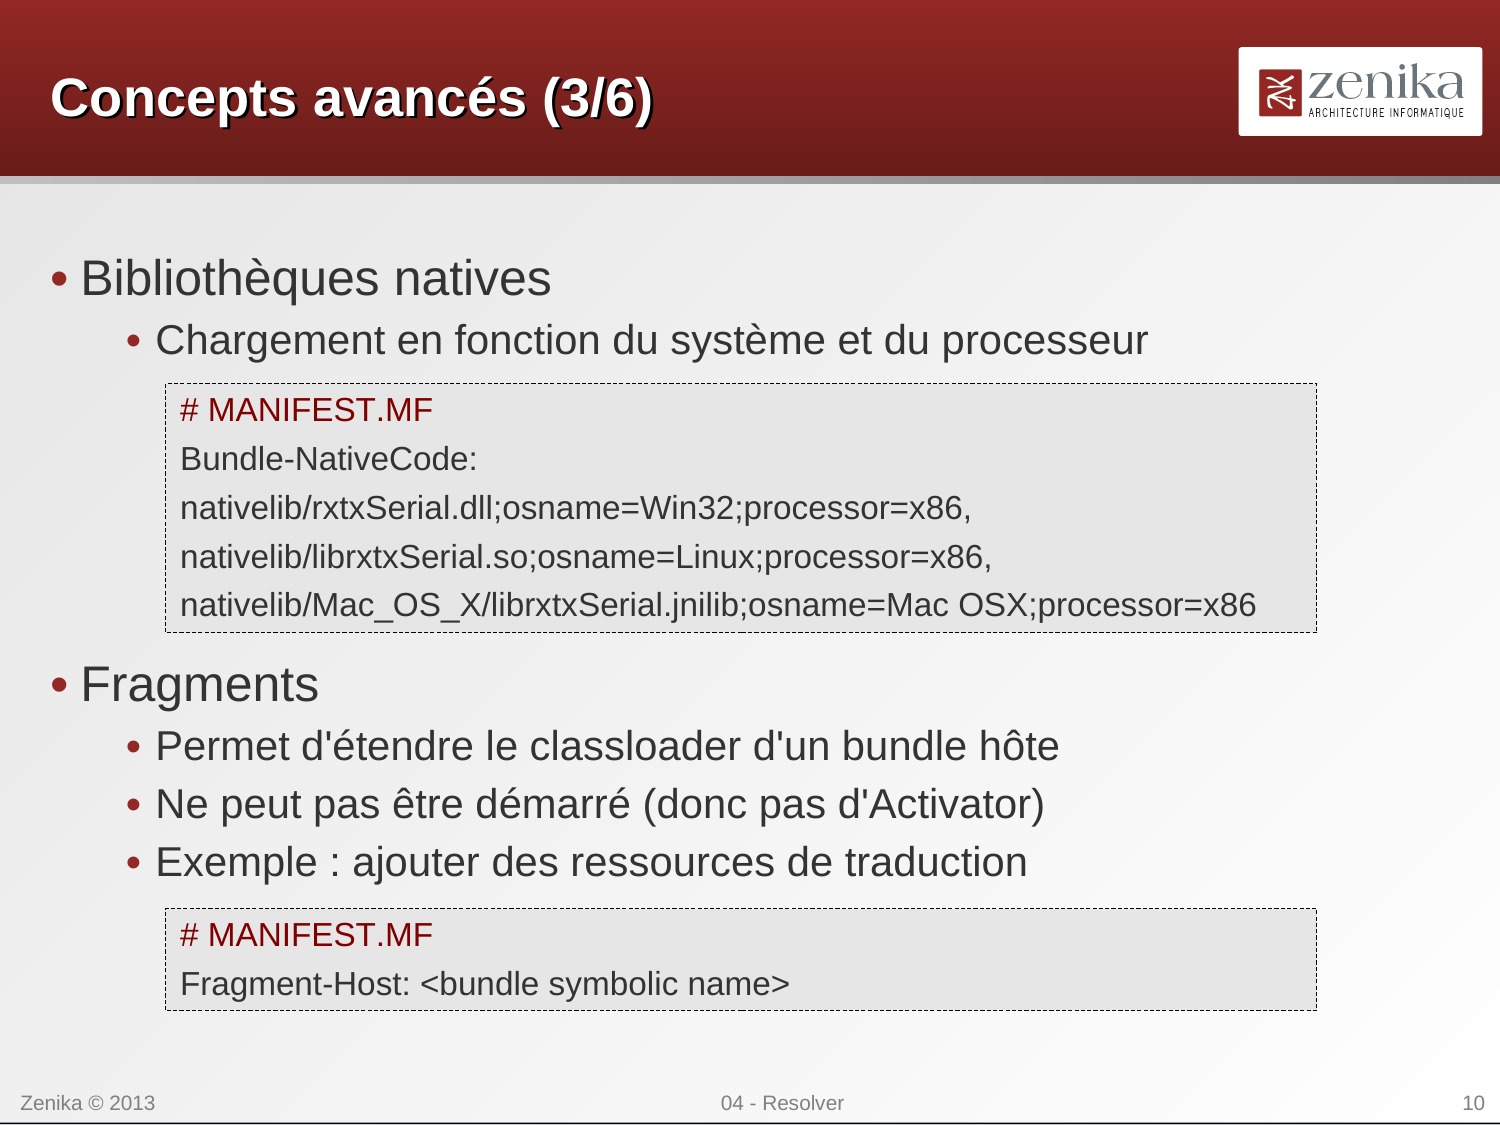

# Concepts avancés (3/6)
Bibliothèques natives
Chargement en fonction du système et du processeur
Fragments
Permet d'étendre le classloader d'un bundle hôte
Ne peut pas être démarré (donc pas d'Activator)
Exemple : ajouter des ressources de traduction
# MANIFEST.MF
Bundle-NativeCode:
nativelib/rxtxSerial.dll;osname=Win32;processor=x86,
nativelib/librxtxSerial.so;osname=Linux;processor=x86,
nativelib/Mac_OS_X/librxtxSerial.jnilib;osname=Mac OSX;processor=x86
# MANIFEST.MF
Fragment-Host: <bundle symbolic name>